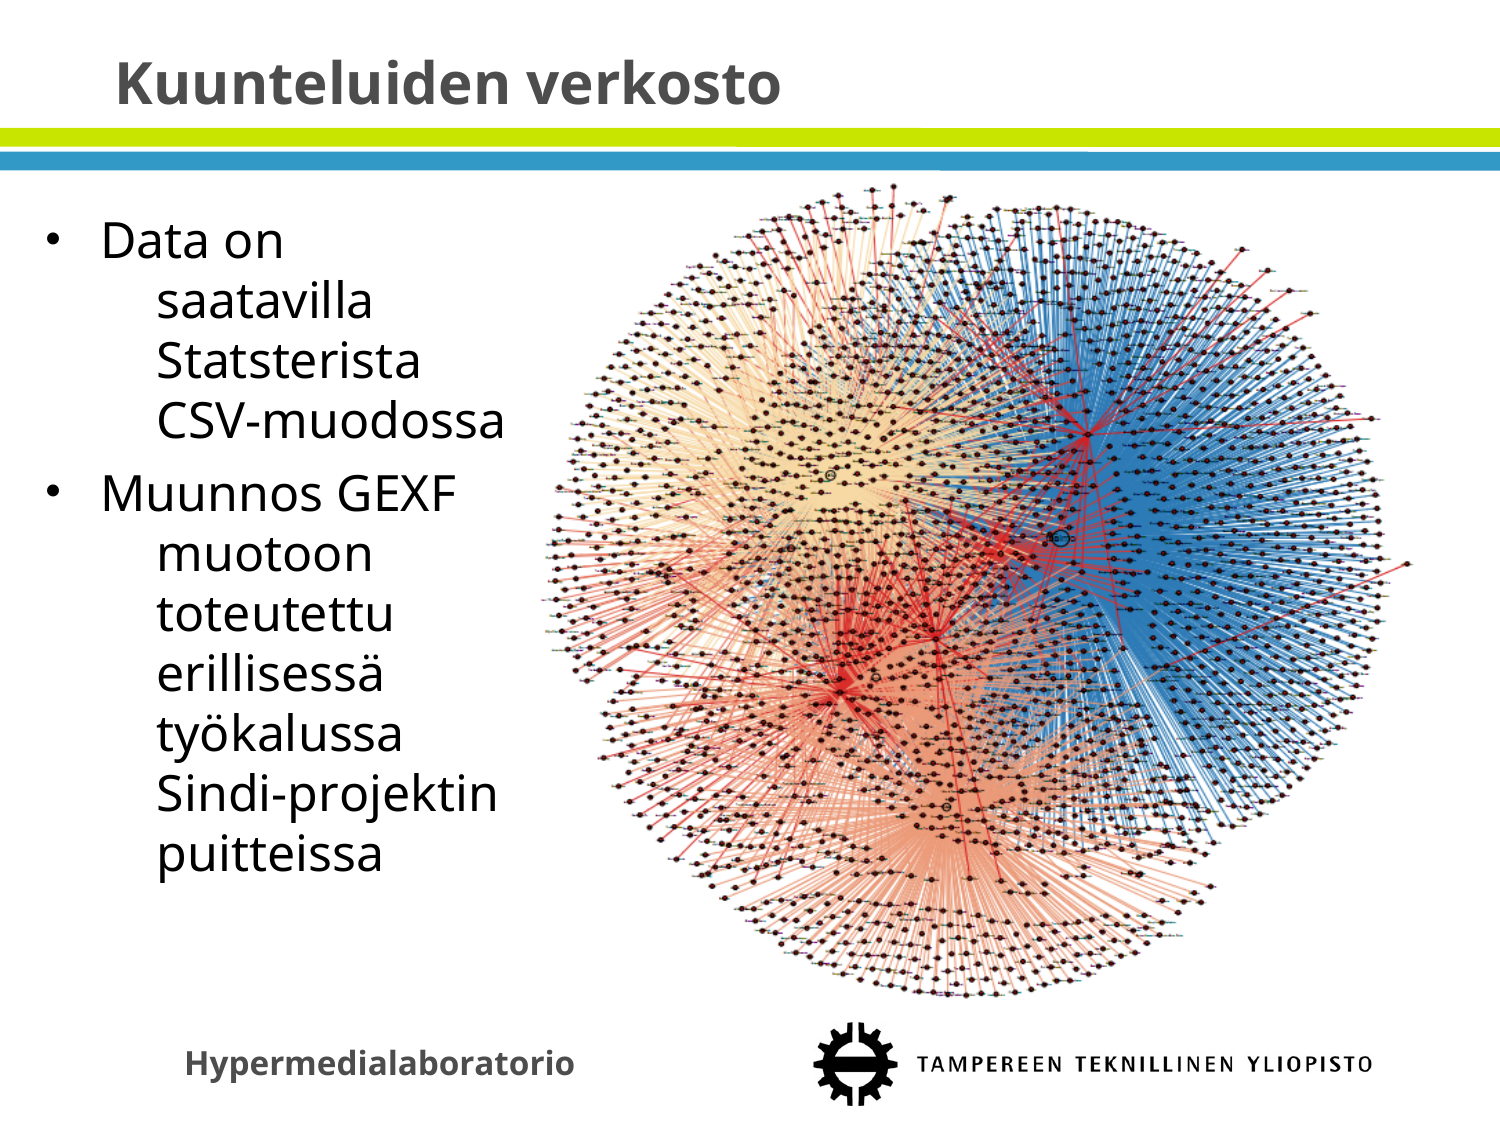

# Kuunteluiden verkosto
Data on saatavilla Statsterista CSV-muodossa
Muunnos GEXF muotoon toteutettu erillisessä työkalussa Sindi-projektin puitteissa